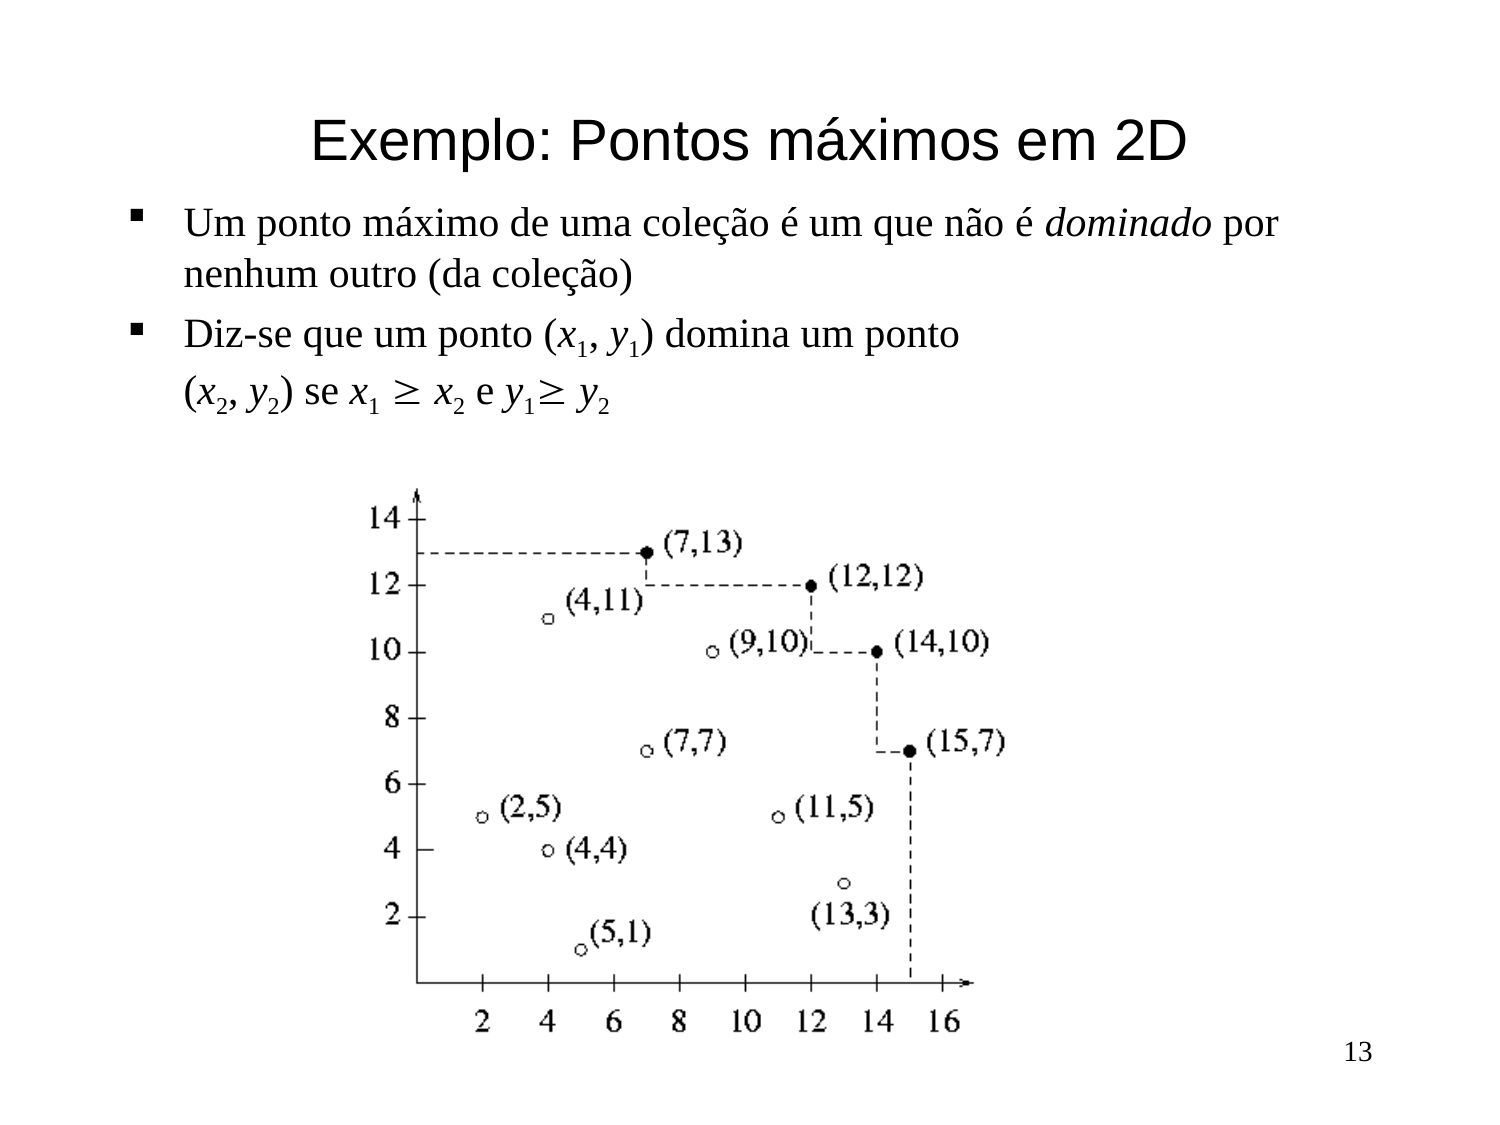

# Exemplo: Pontos máximos em 2D
Um ponto máximo de uma coleção é um que não é dominado por nenhum outro (da coleção)
Diz-se que um ponto (x1, y1) domina um ponto
(x2, y2) se x1  x2 e y1 y2
13